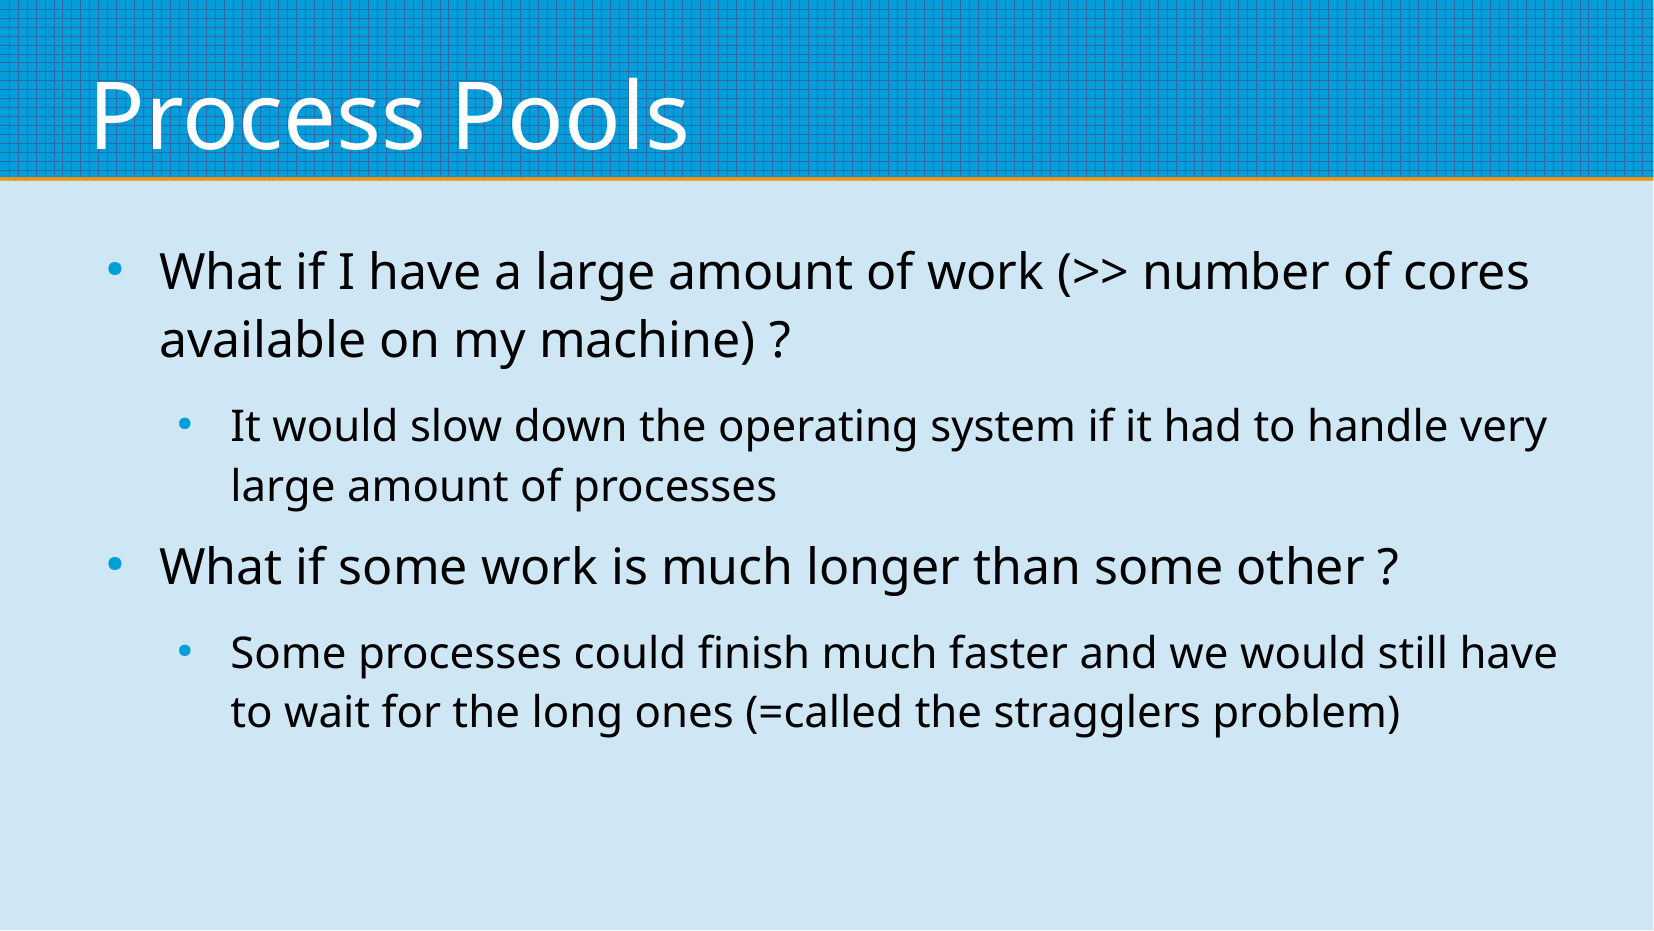

# Process Pools
What if I have a large amount of work (>> number of cores available on my machine) ?
It would slow down the operating system if it had to handle very large amount of processes
What if some work is much longer than some other ?
Some processes could finish much faster and we would still have to wait for the long ones (=called the stragglers problem)